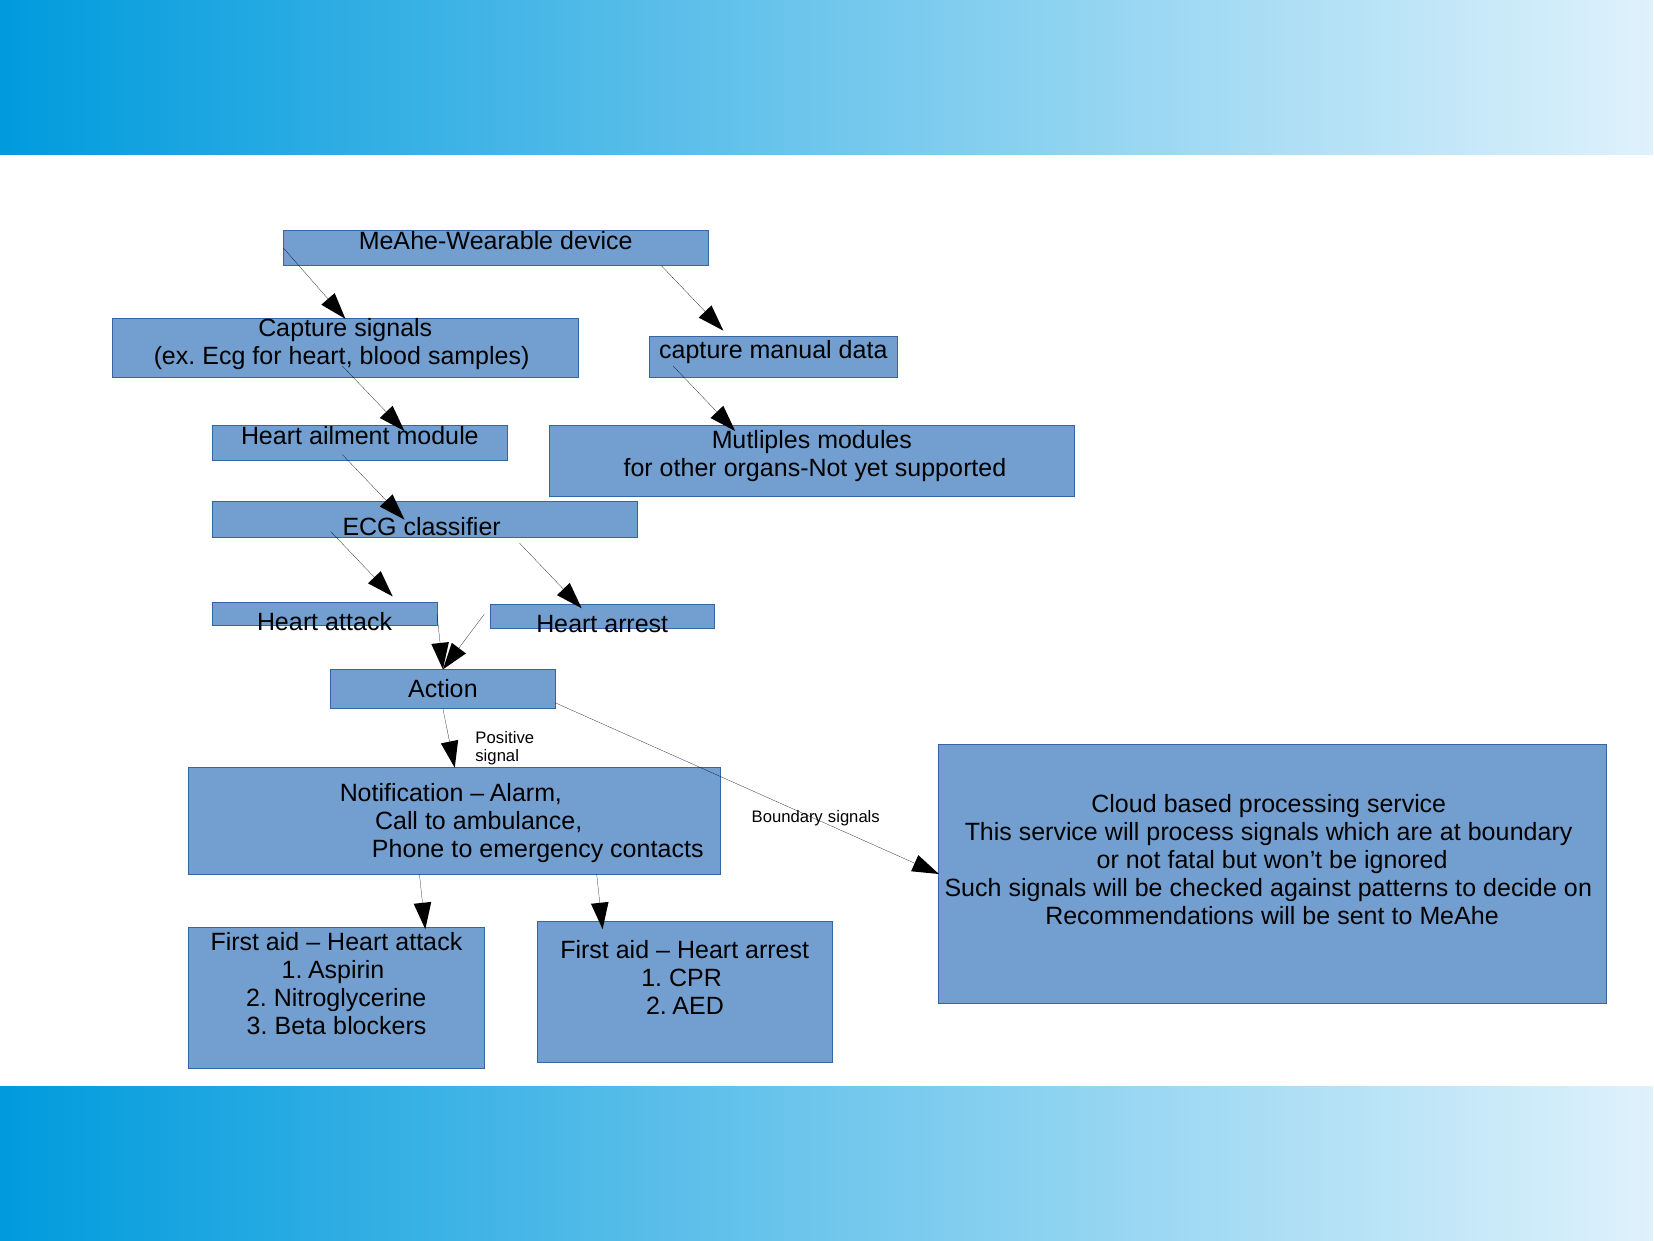

MeAhe-Wearable device
Capture signals
(ex. Ecg for heart, blood samples)
capture manual data
Heart ailment module
Mutliples modules
 for other organs-Not yet supported
ECG classifier
Heart attack
Heart arrest
Action
Positive signal
Cloud based processing service
This service will process signals which are at boundary
or not fatal but won’t be ignored
Such signals will be checked against patterns to decide on
Recommendations will be sent to MeAhe
Notification – Alarm,
 Call to ambulance,
 Phone to emergency contacts
First aid – Heart arrest
1. CPR
2. AED
First aid – Heart attack
1. Aspirin
2. Nitroglycerine
3. Beta blockers